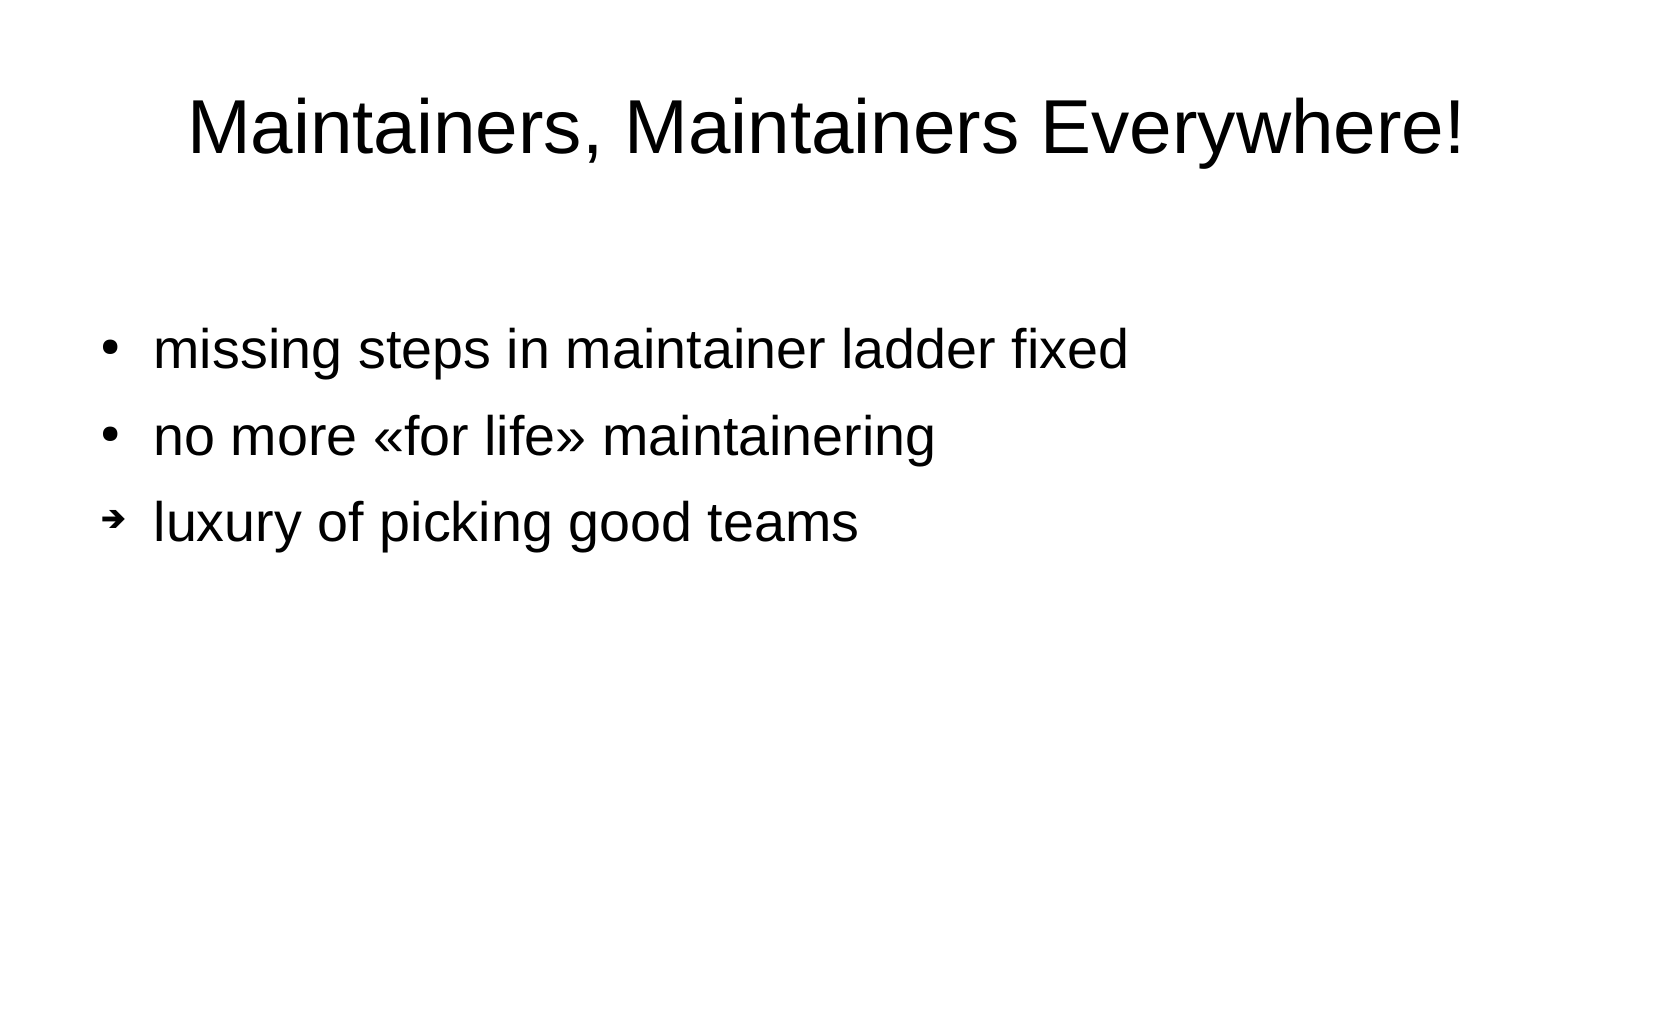

# Maintainers, Maintainers Everywhere!
missing steps in maintainer ladder fixed
no more «for life» maintainering
luxury of picking good teams